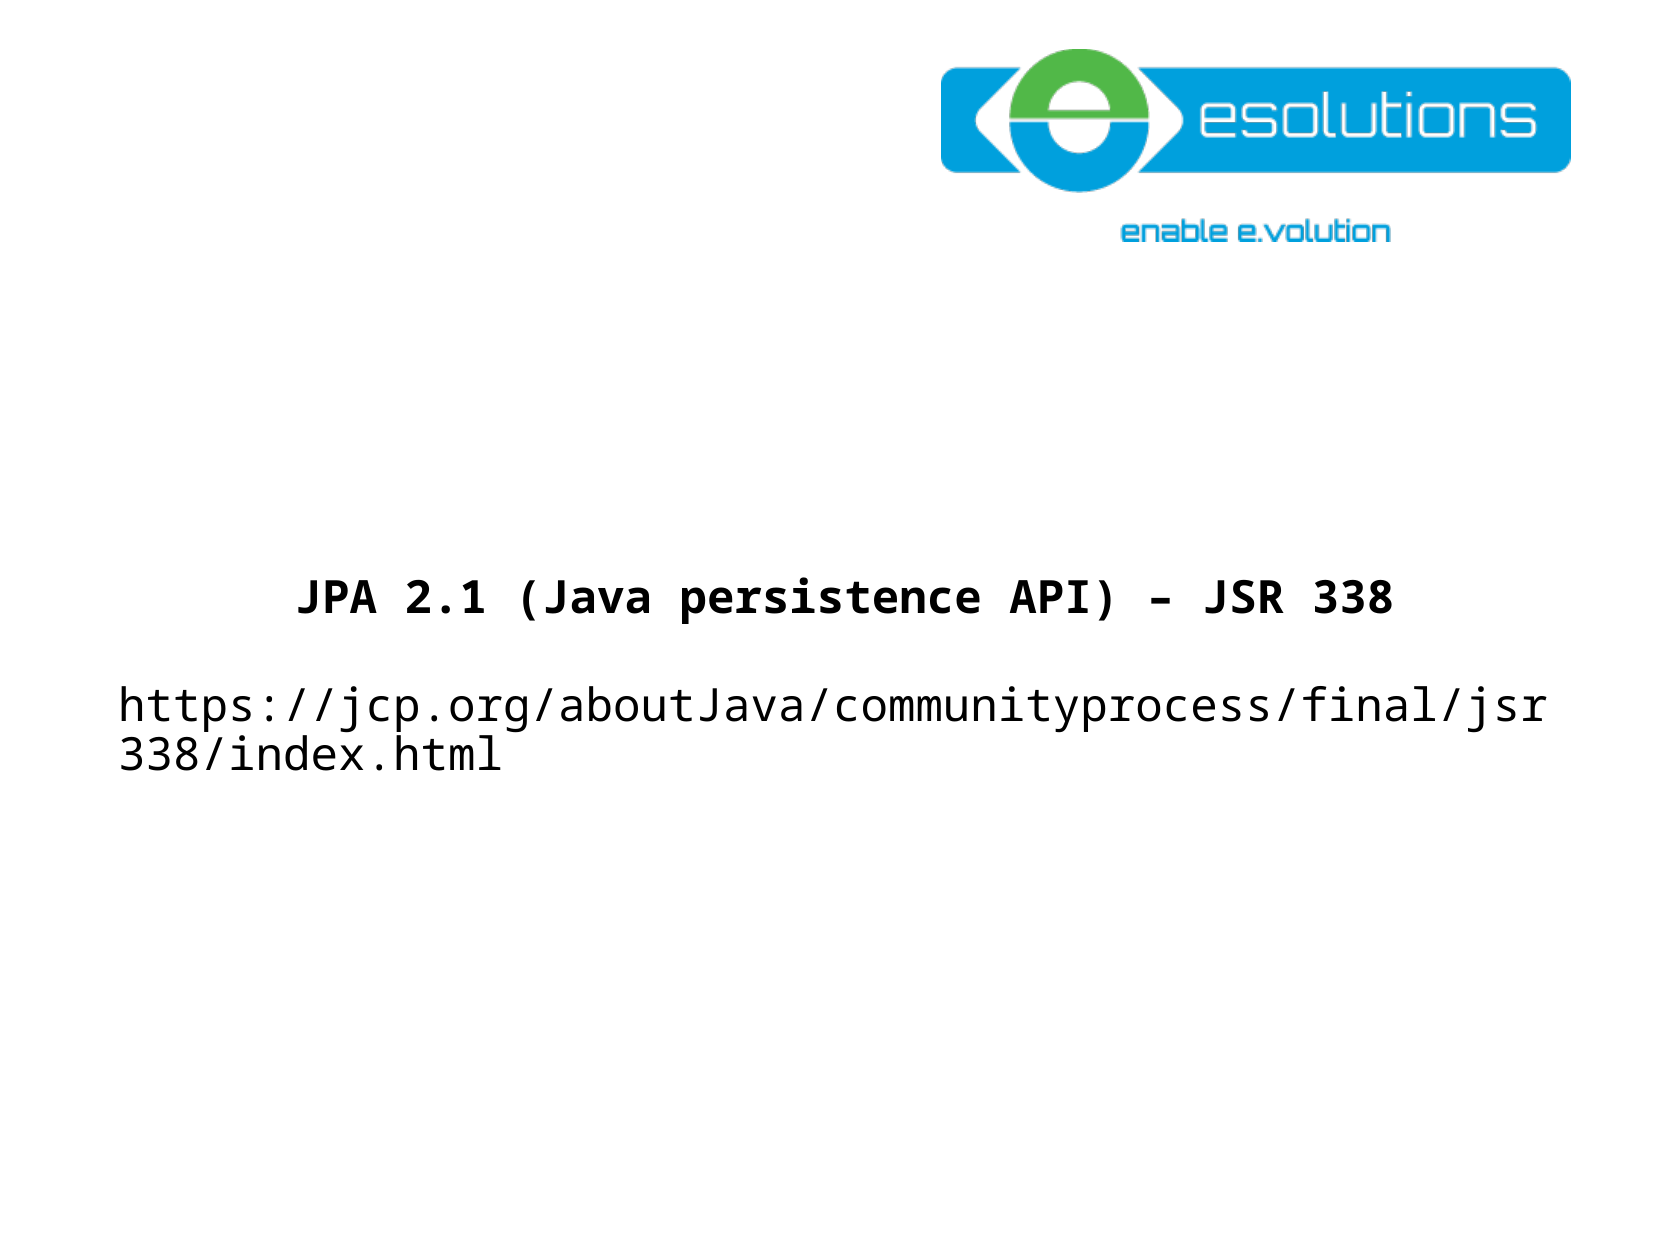

#
JPA 2.1 (Java persistence API) – JSR 338
https://jcp.org/aboutJava/communityprocess/final/jsr338/index.html